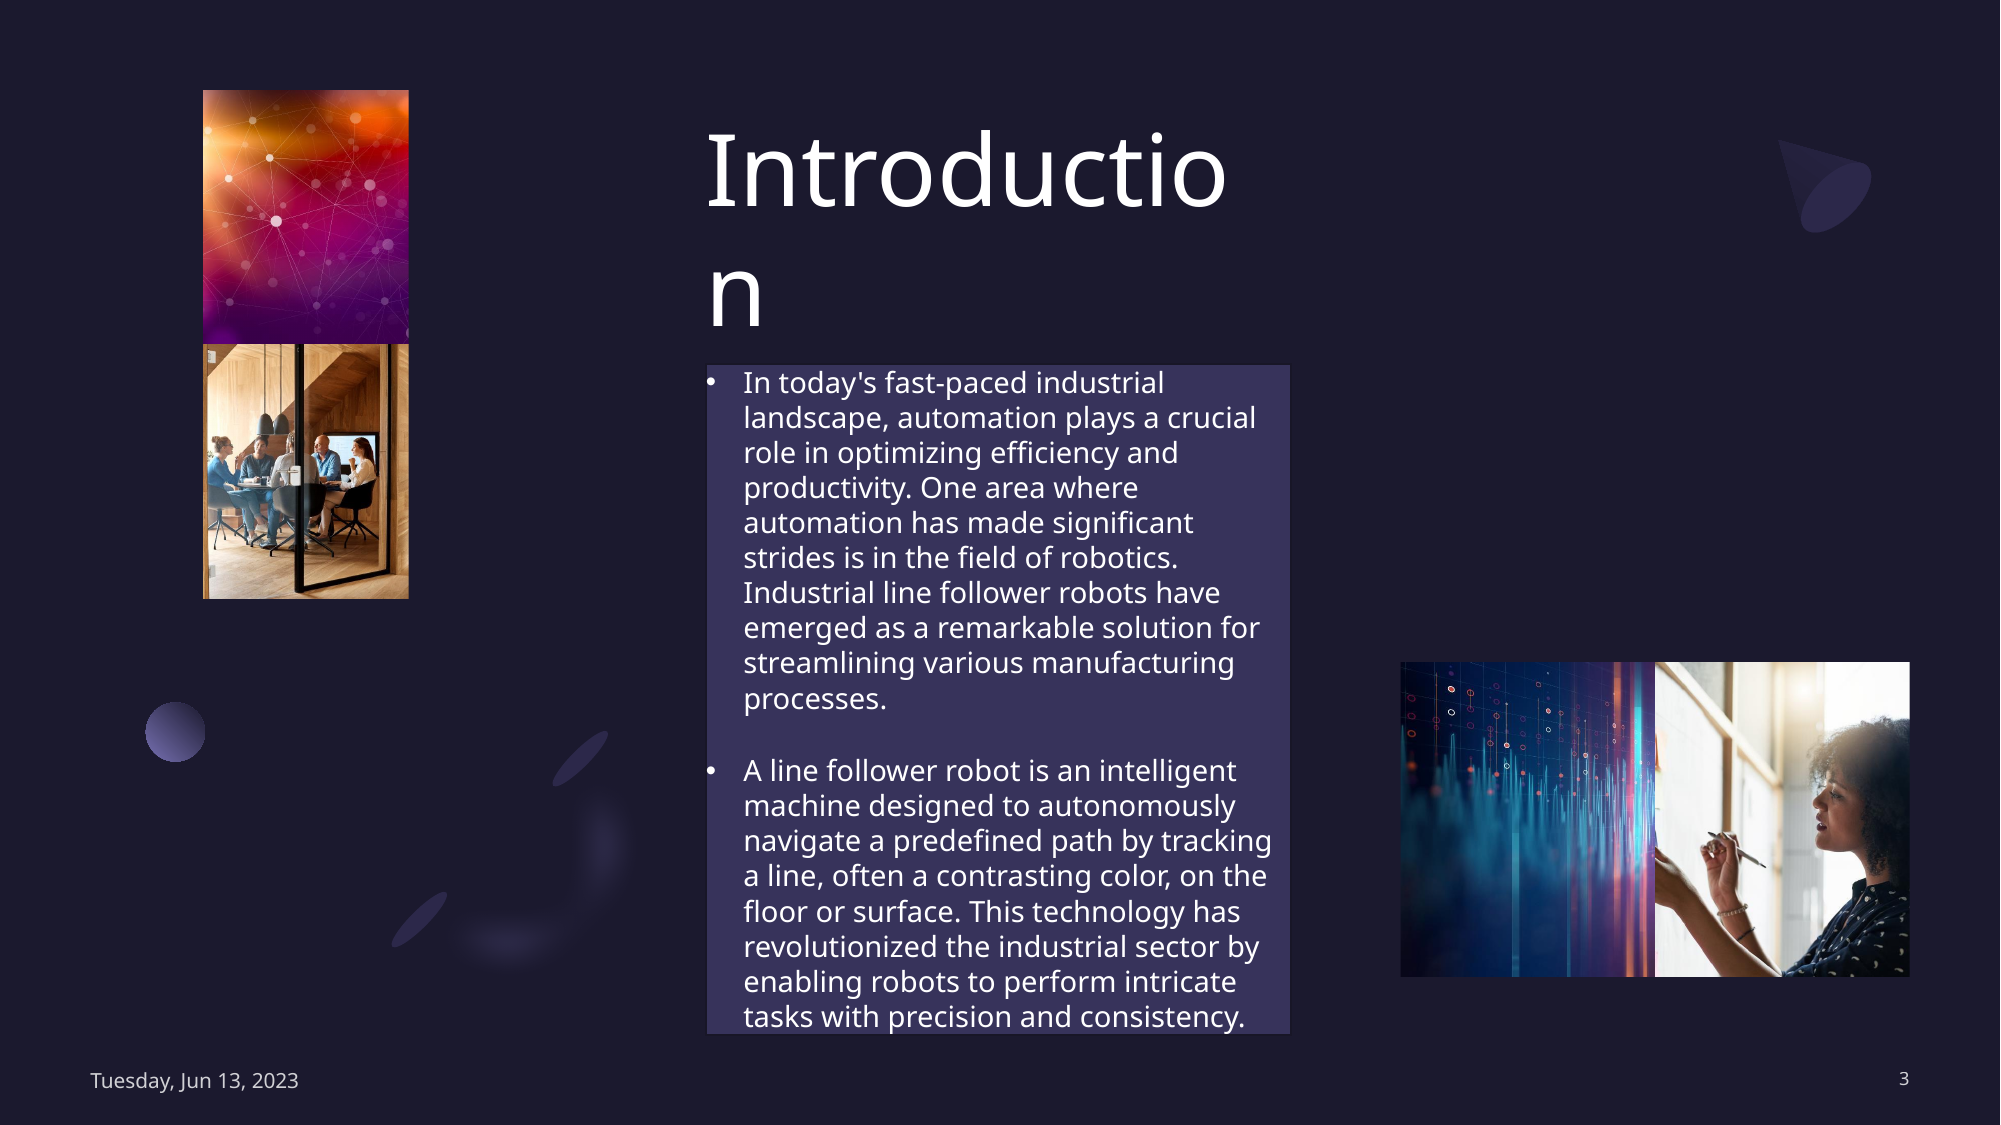

# Introduction
In today's fast-paced industrial landscape, automation plays a crucial role in optimizing efficiency and productivity. One area where automation has made significant strides is in the field of robotics. Industrial line follower robots have emerged as a remarkable solution for streamlining various manufacturing processes.
A line follower robot is an intelligent machine designed to autonomously navigate a predefined path by tracking a line, often a contrasting color, on the floor or surface. This technology has revolutionized the industrial sector by enabling robots to perform intricate tasks with precision and consistency.
Tuesday, Jun 13, 2023